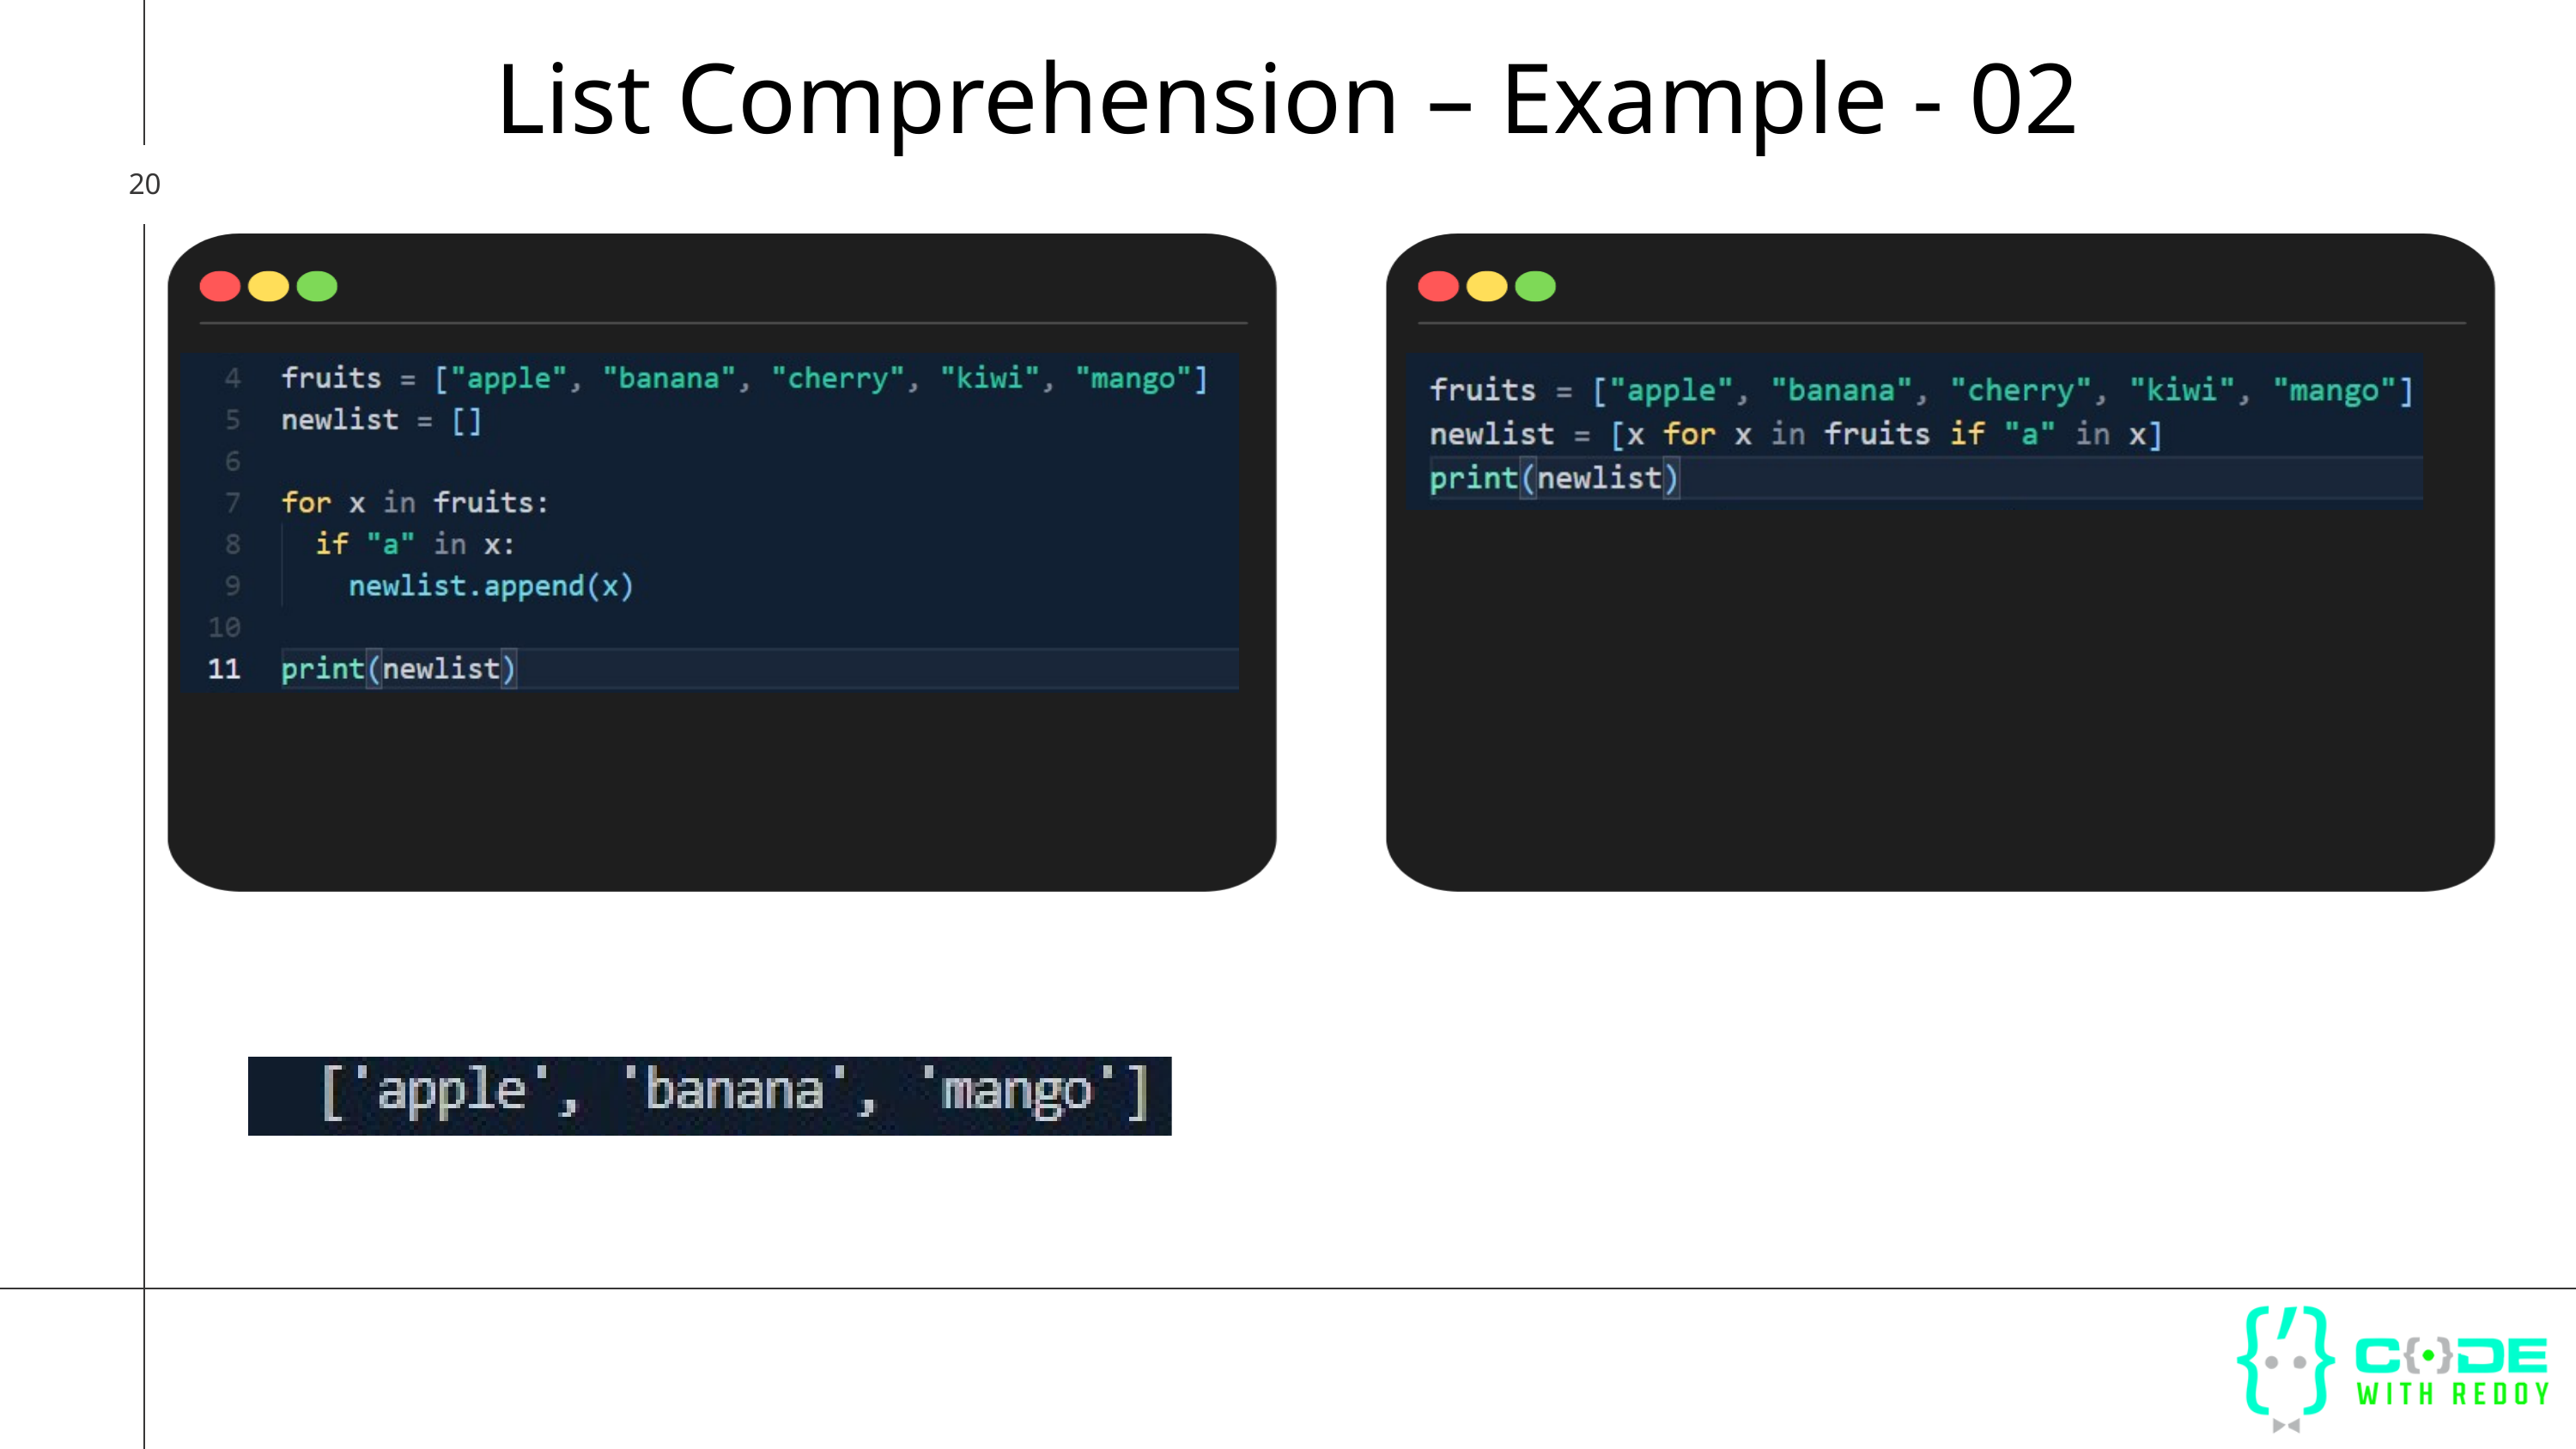

List Comprehension – Example - 02
20